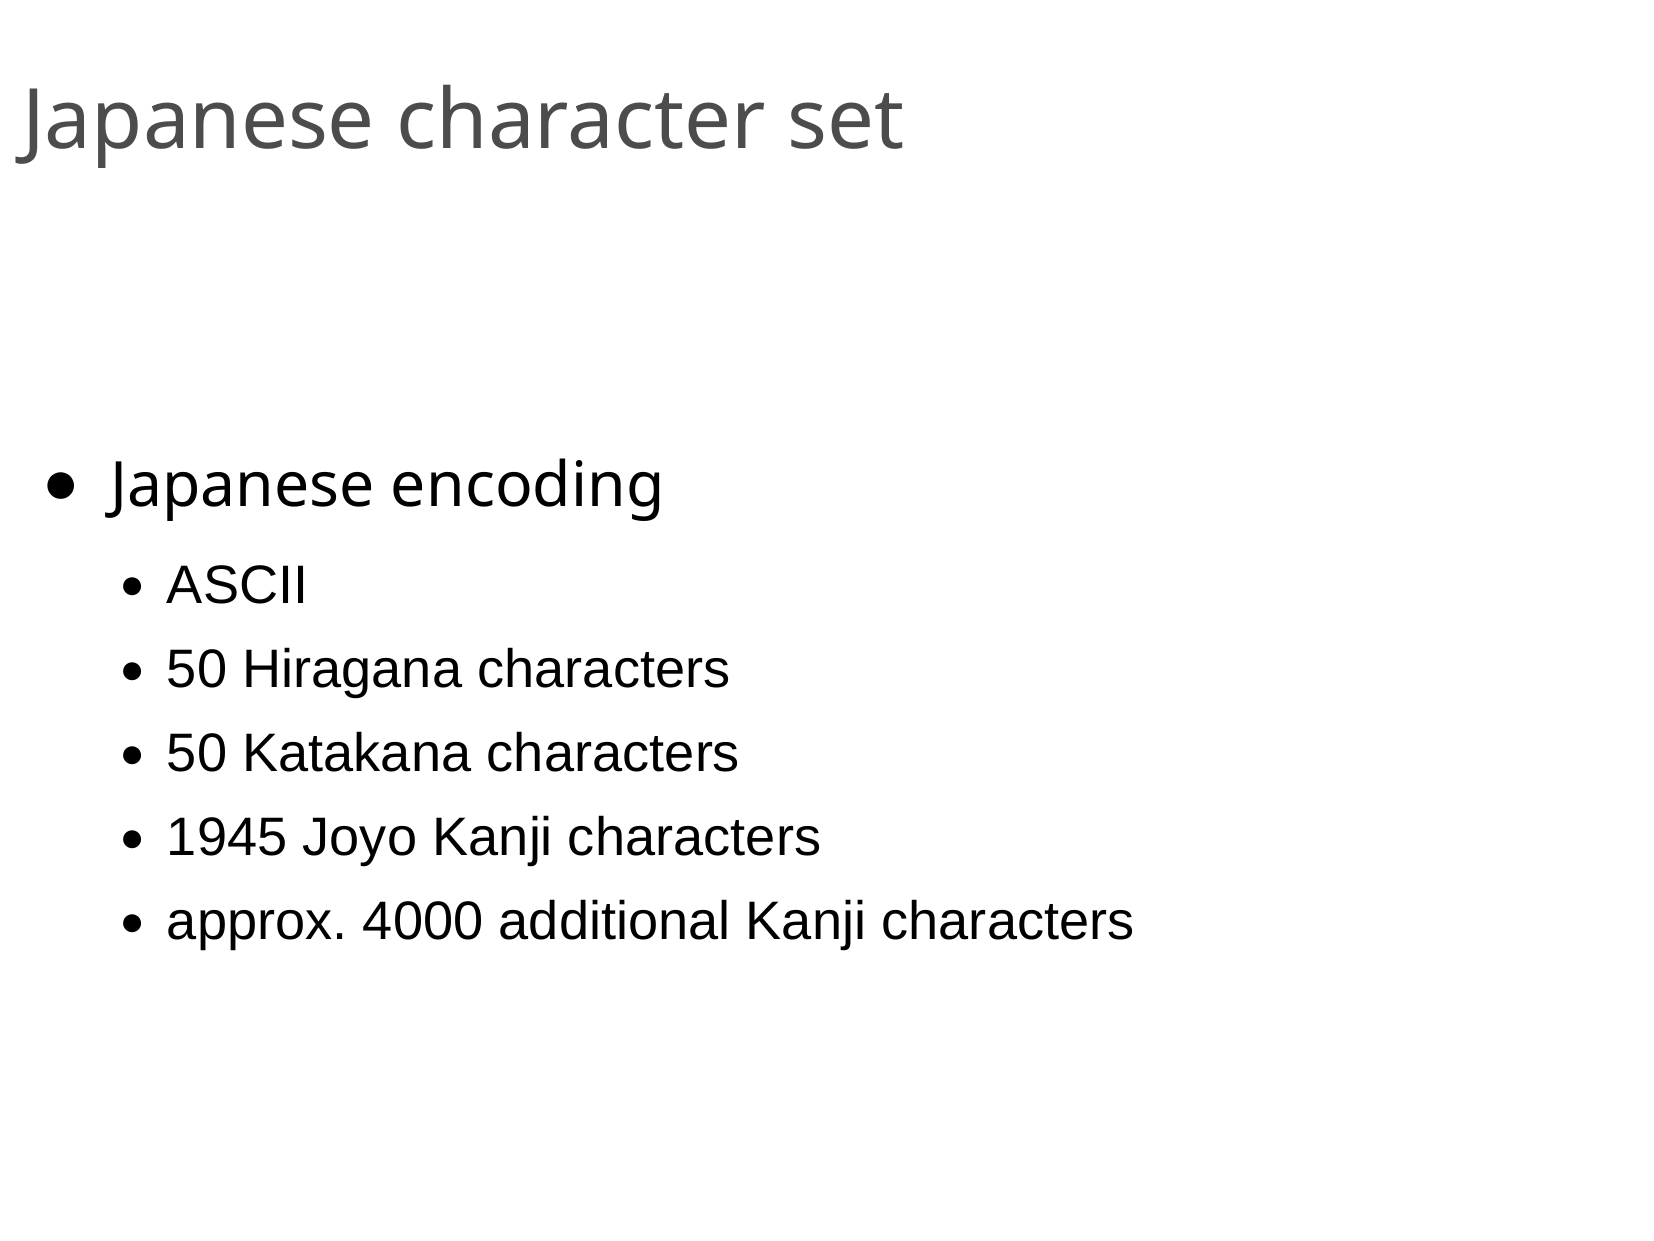

# Japanese character set
Japanese encoding
ASCII
50 Hiragana characters
50 Katakana characters
1945 Joyo Kanji characters
approx. 4000 additional Kanji characters